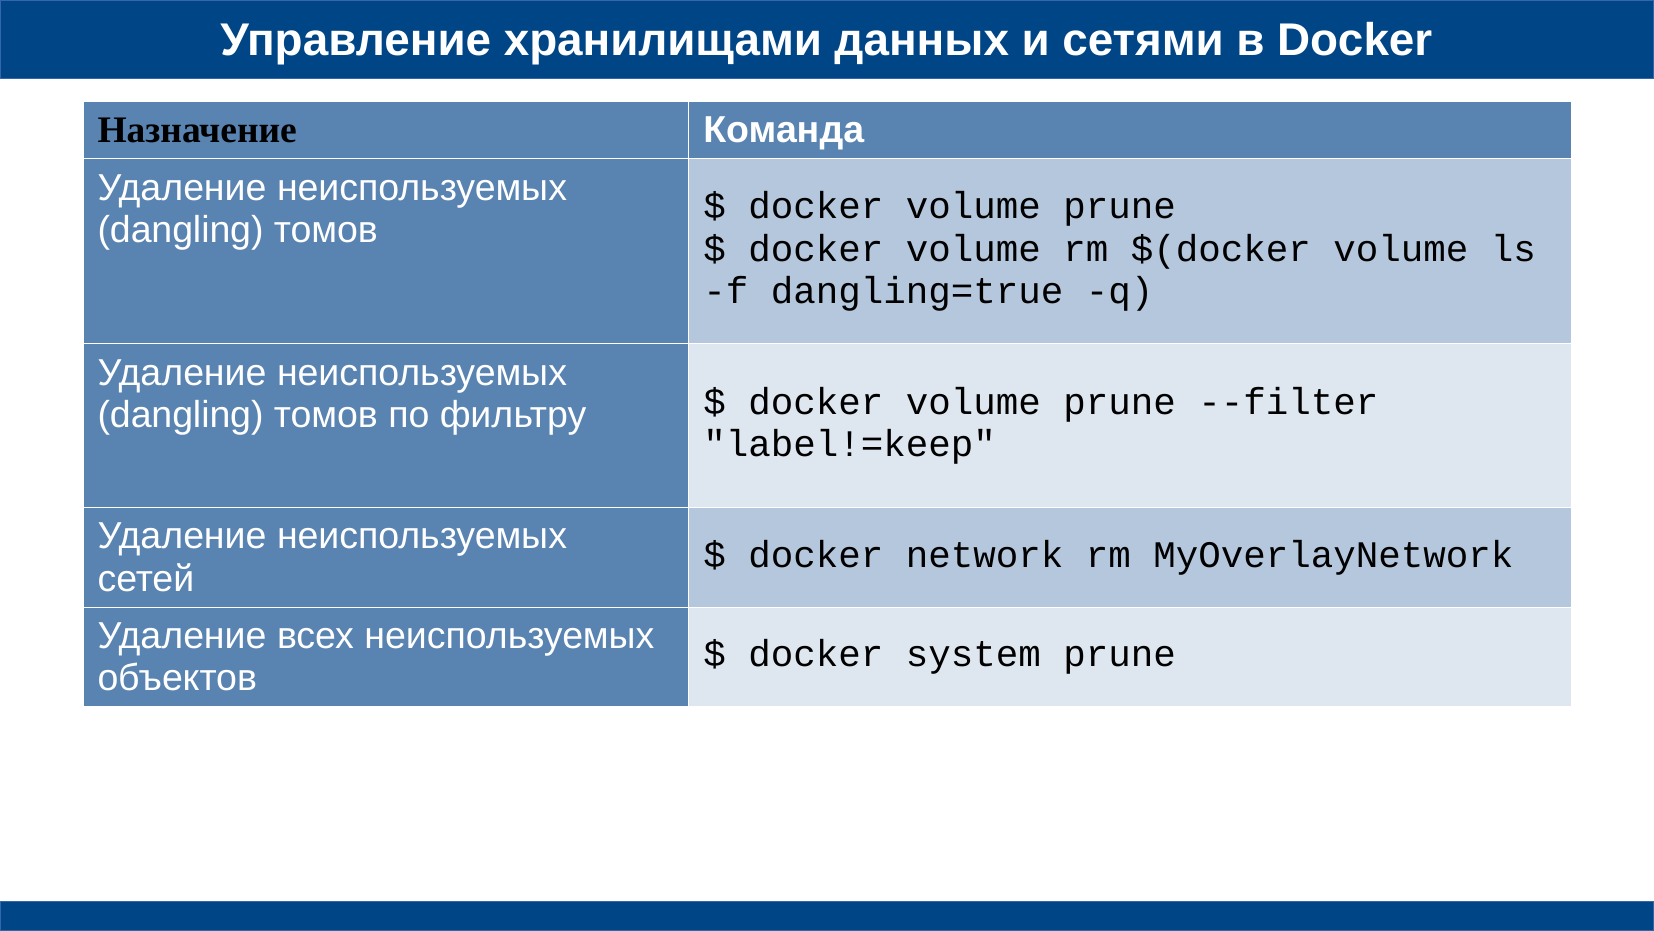

# Управление хранилищами данных и сетями в Docker
| Назначение | Команда |
| --- | --- |
| Удаление неиспользуемых (dangling) томов | $ docker volume prune $ docker volume rm $(docker volume ls -f dangling=true -q) |
| Удаление неиспользуемых (dangling) томов по фильтру | $ docker volume prune --filter "label!=keep" |
| Удаление неиспользуемых сетей | $ docker network rm MyOverlayNetwork |
| Удаление всех неиспользуемых объектов | $ docker system prune |